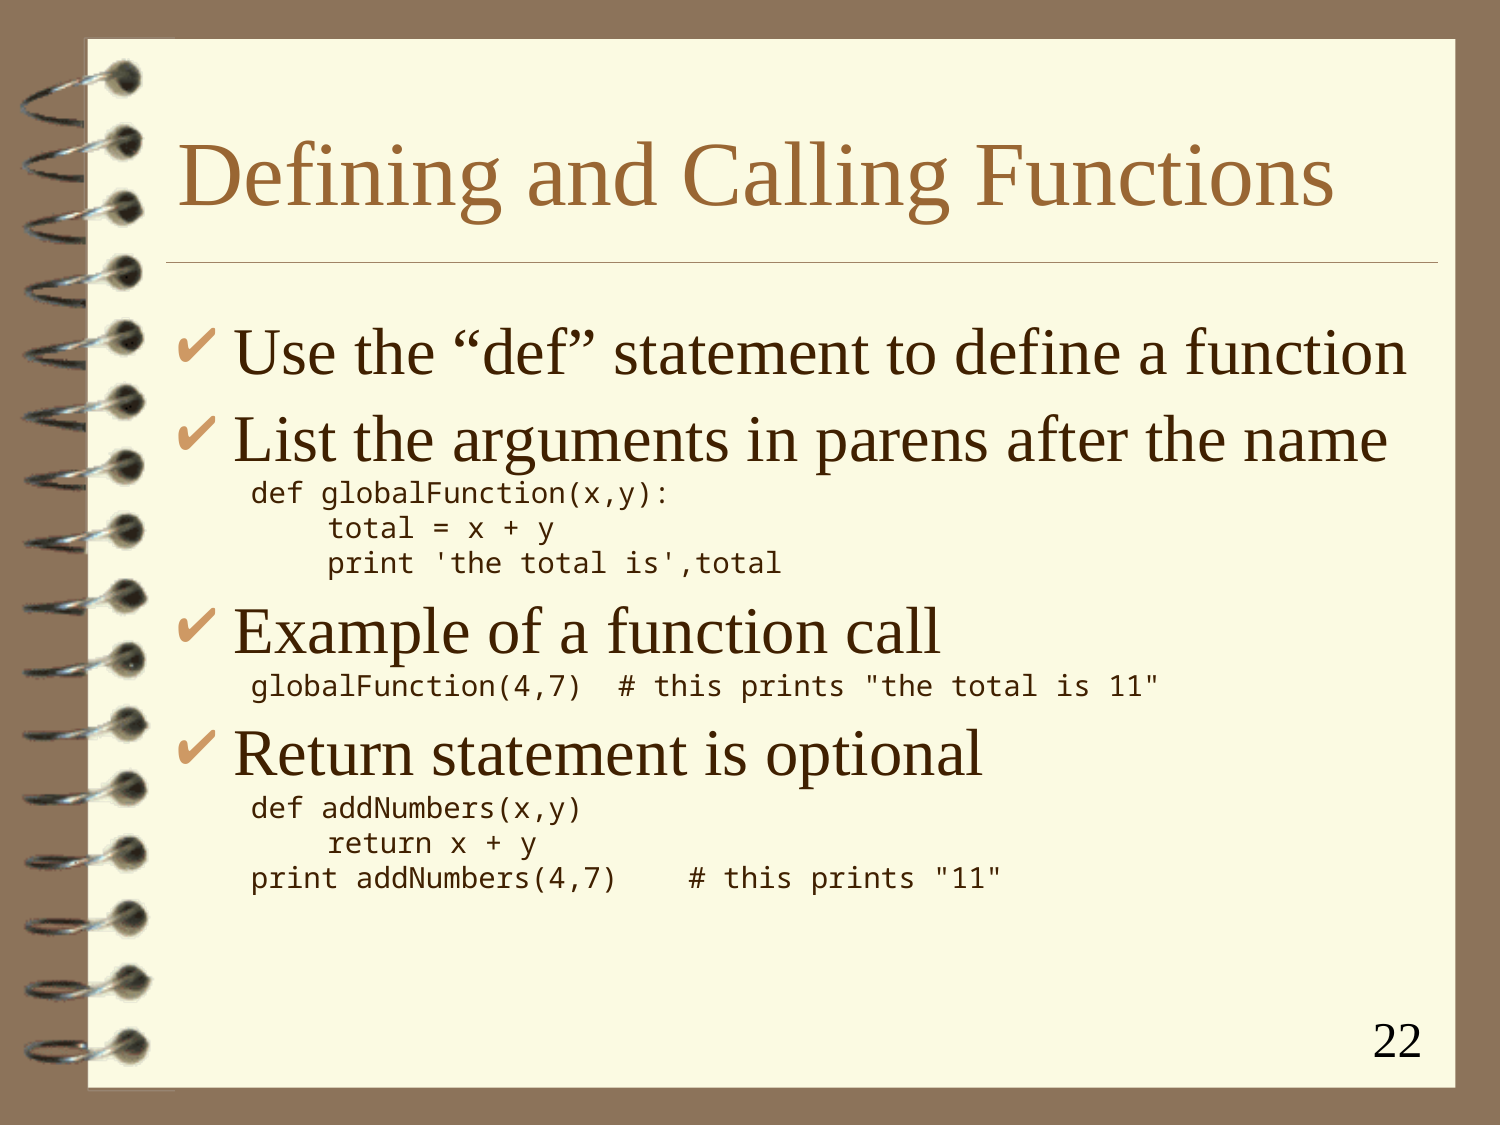

# Defining and Calling Functions
Use the “def” statement to define a function
List the arguments in parens after the name
 def globalFunction(x,y):
	total = x + y
	print 'the total is',total
Example of a function call
 globalFunction(4,7) # this prints "the total is 11"
Return statement is optional
 def addNumbers(x,y)
	return x + y
 print addNumbers(4,7) # this prints "11"
22